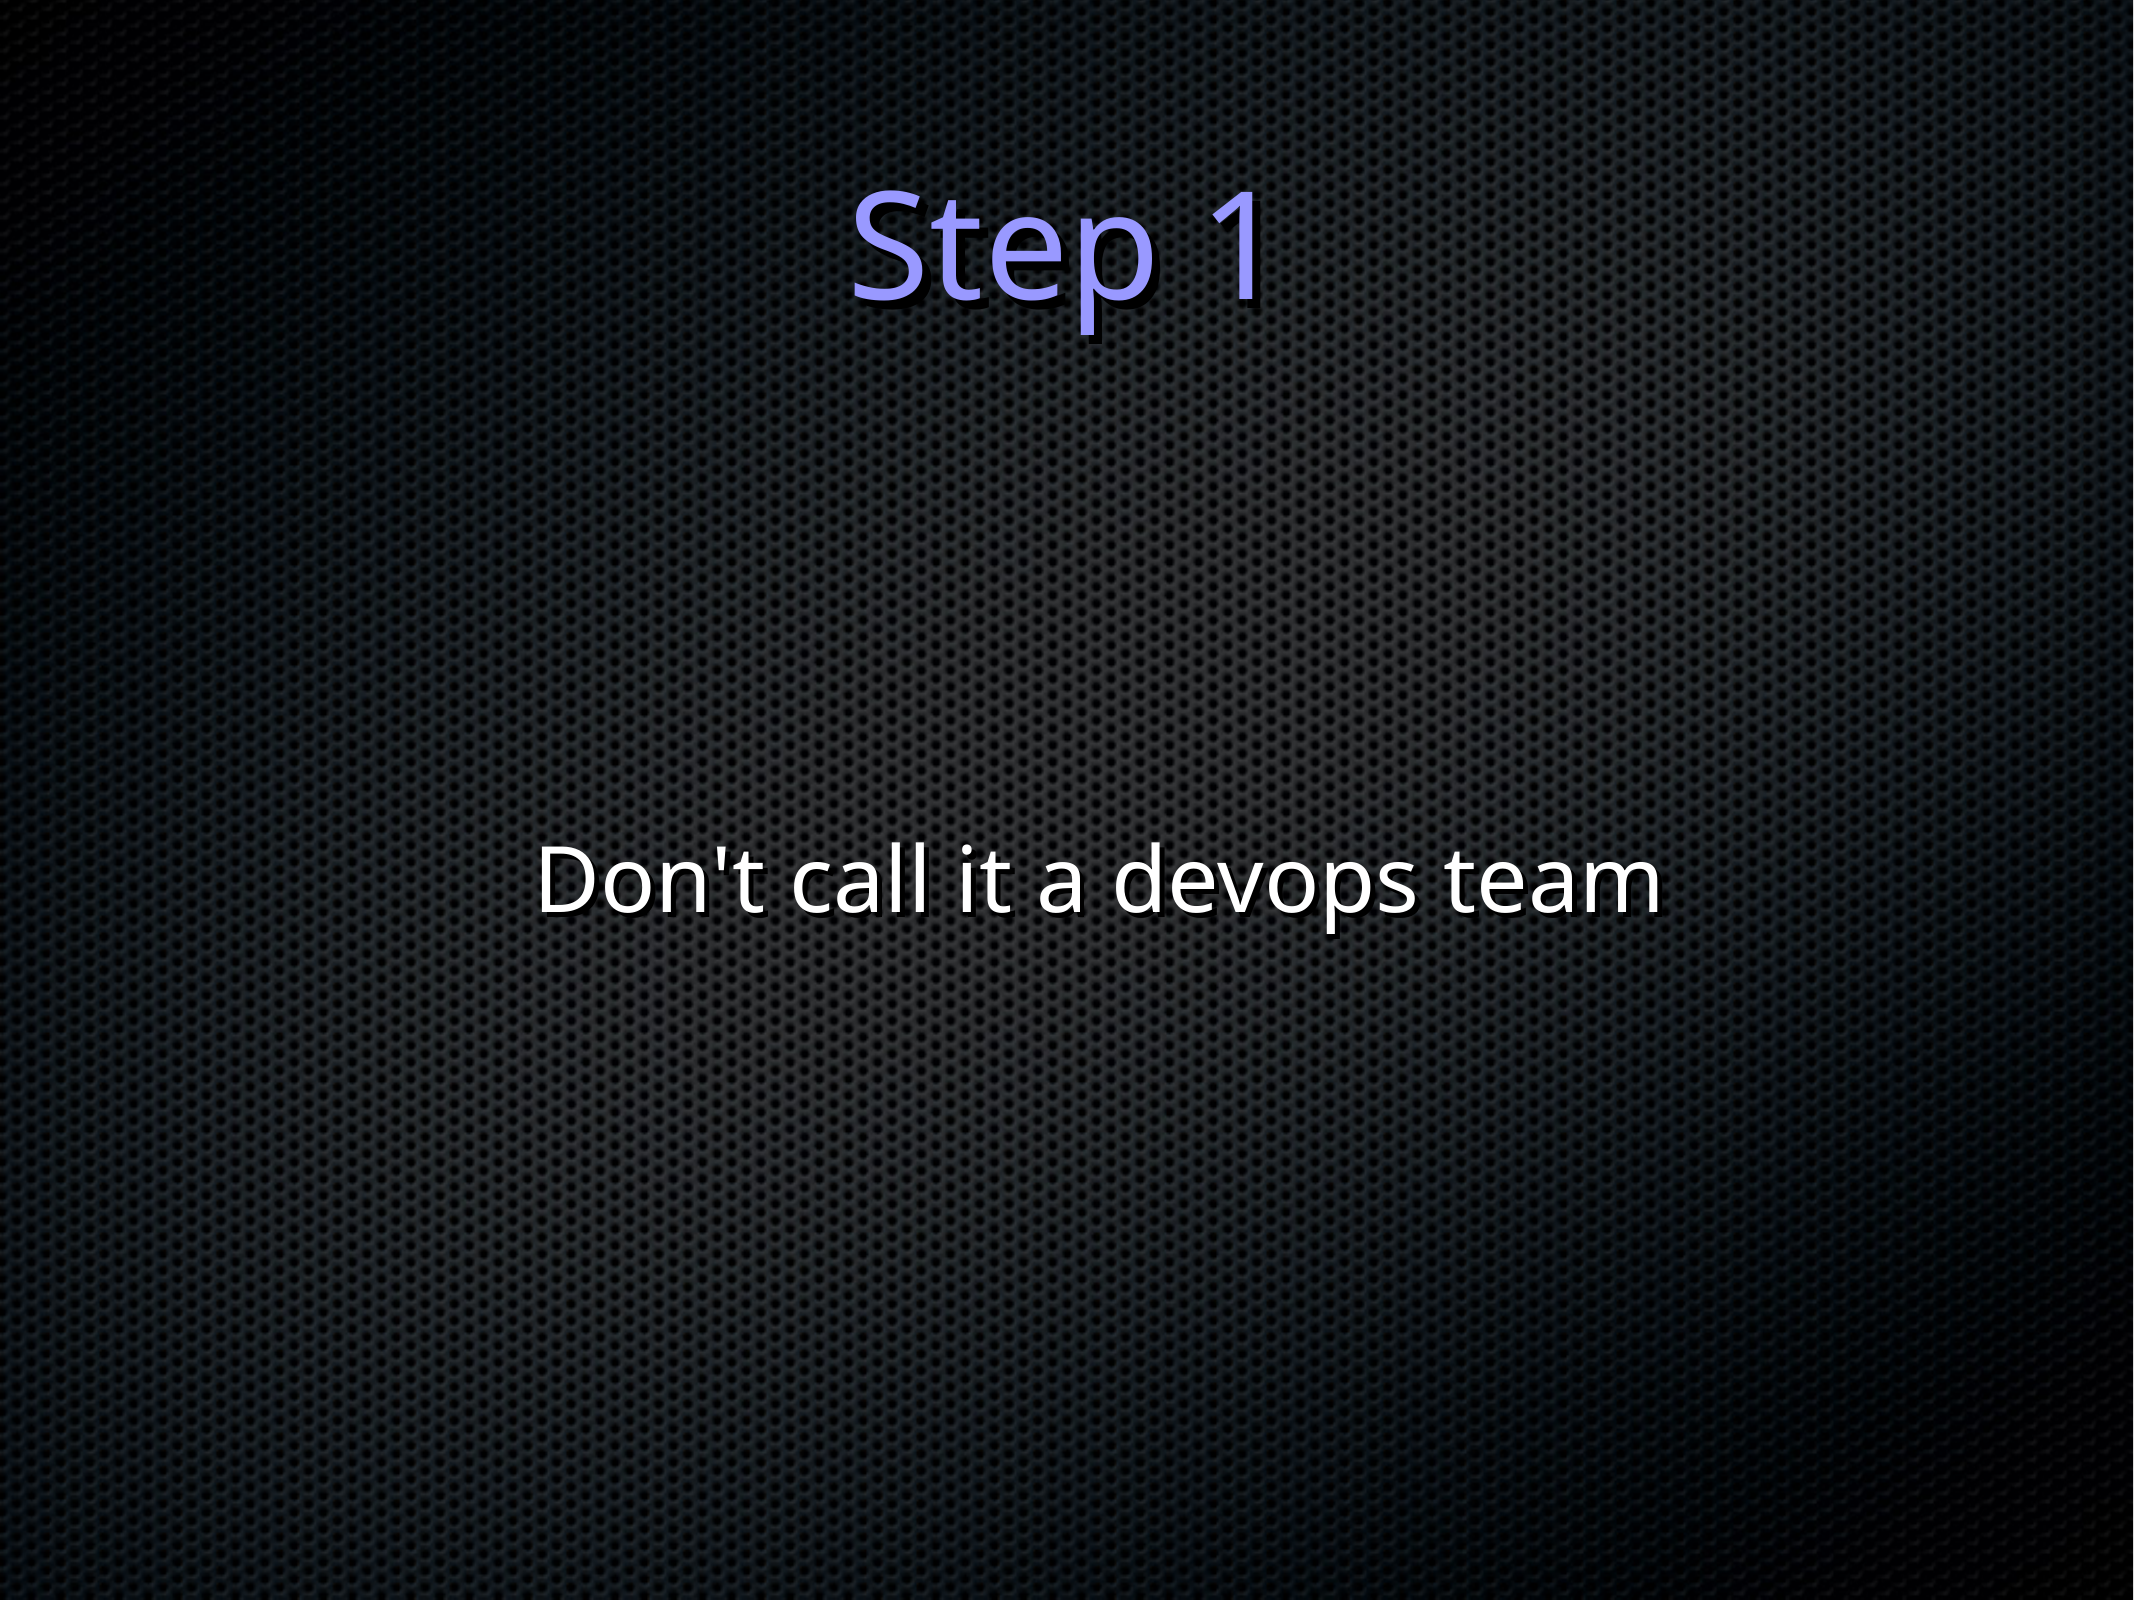

# Step 1
Don't call it a devops team